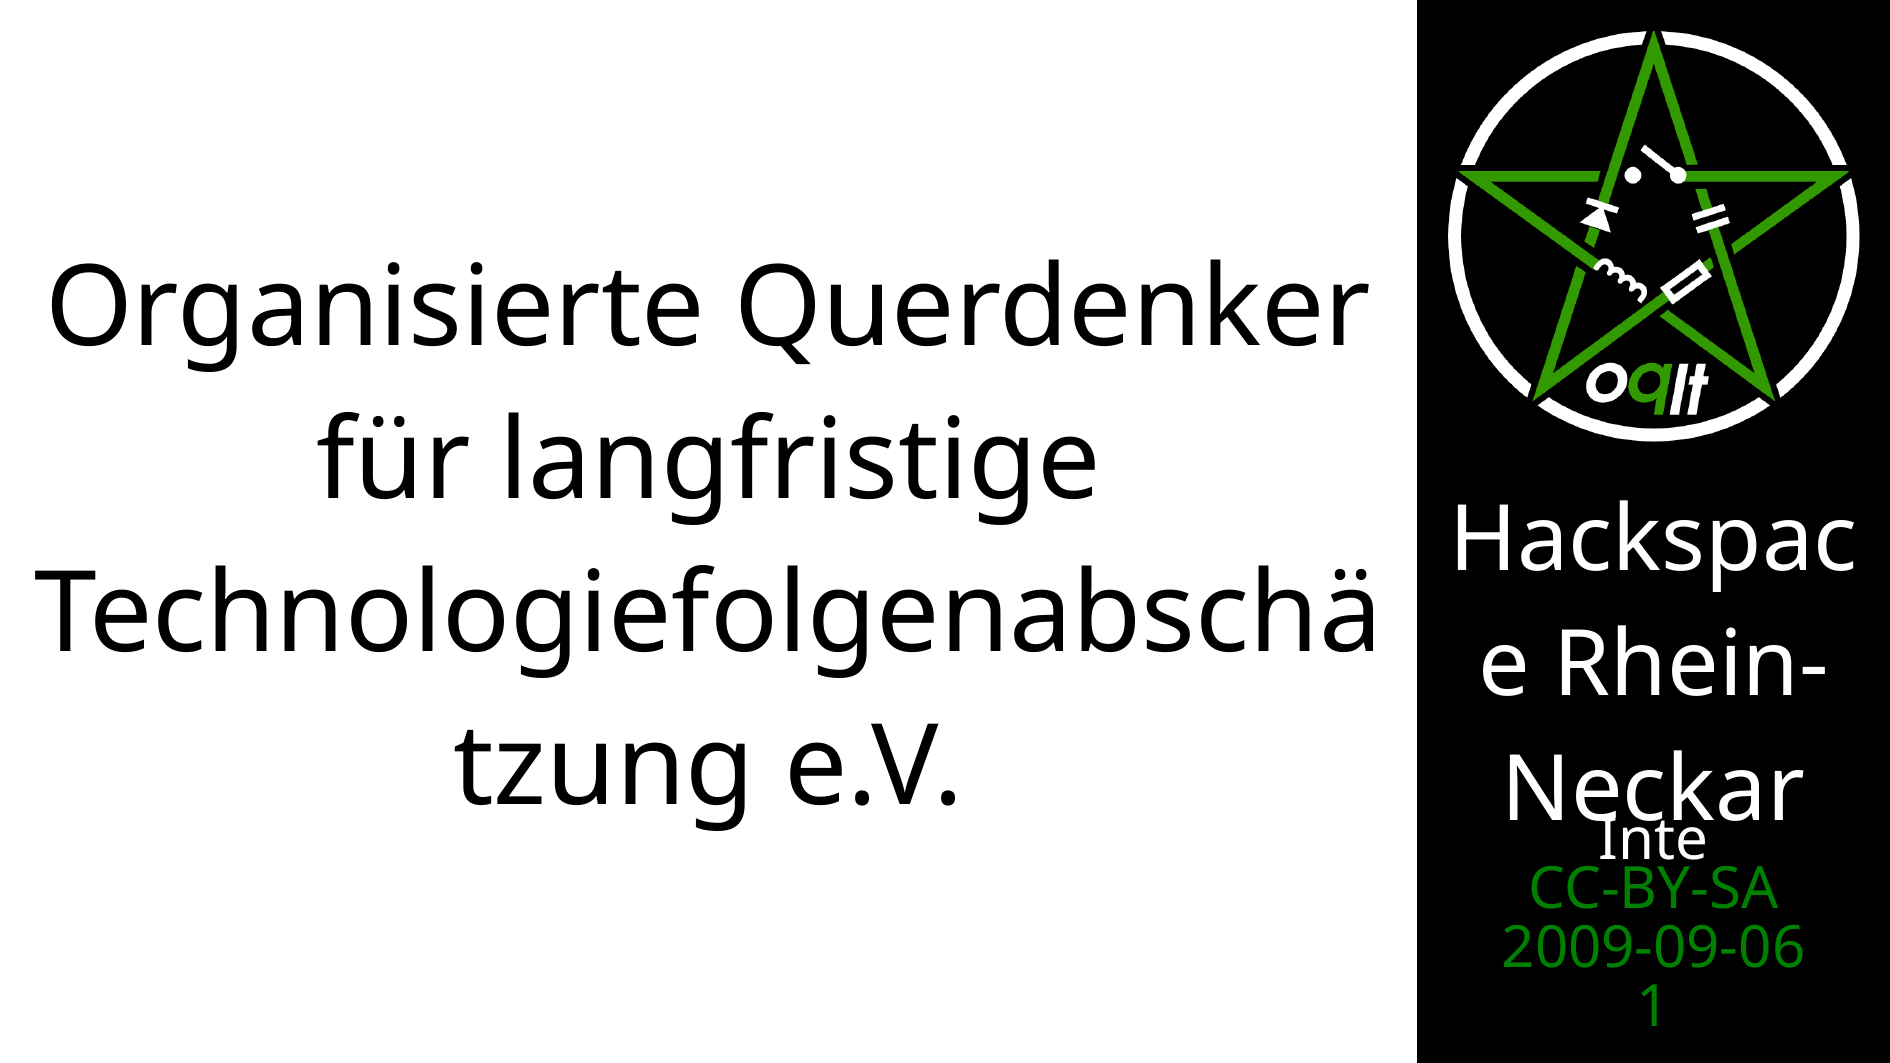

Organisierte Querdenker
für langfristige Technologiefolgenabschätzung e.V.
CC-BY-SA
2009-09-06
1